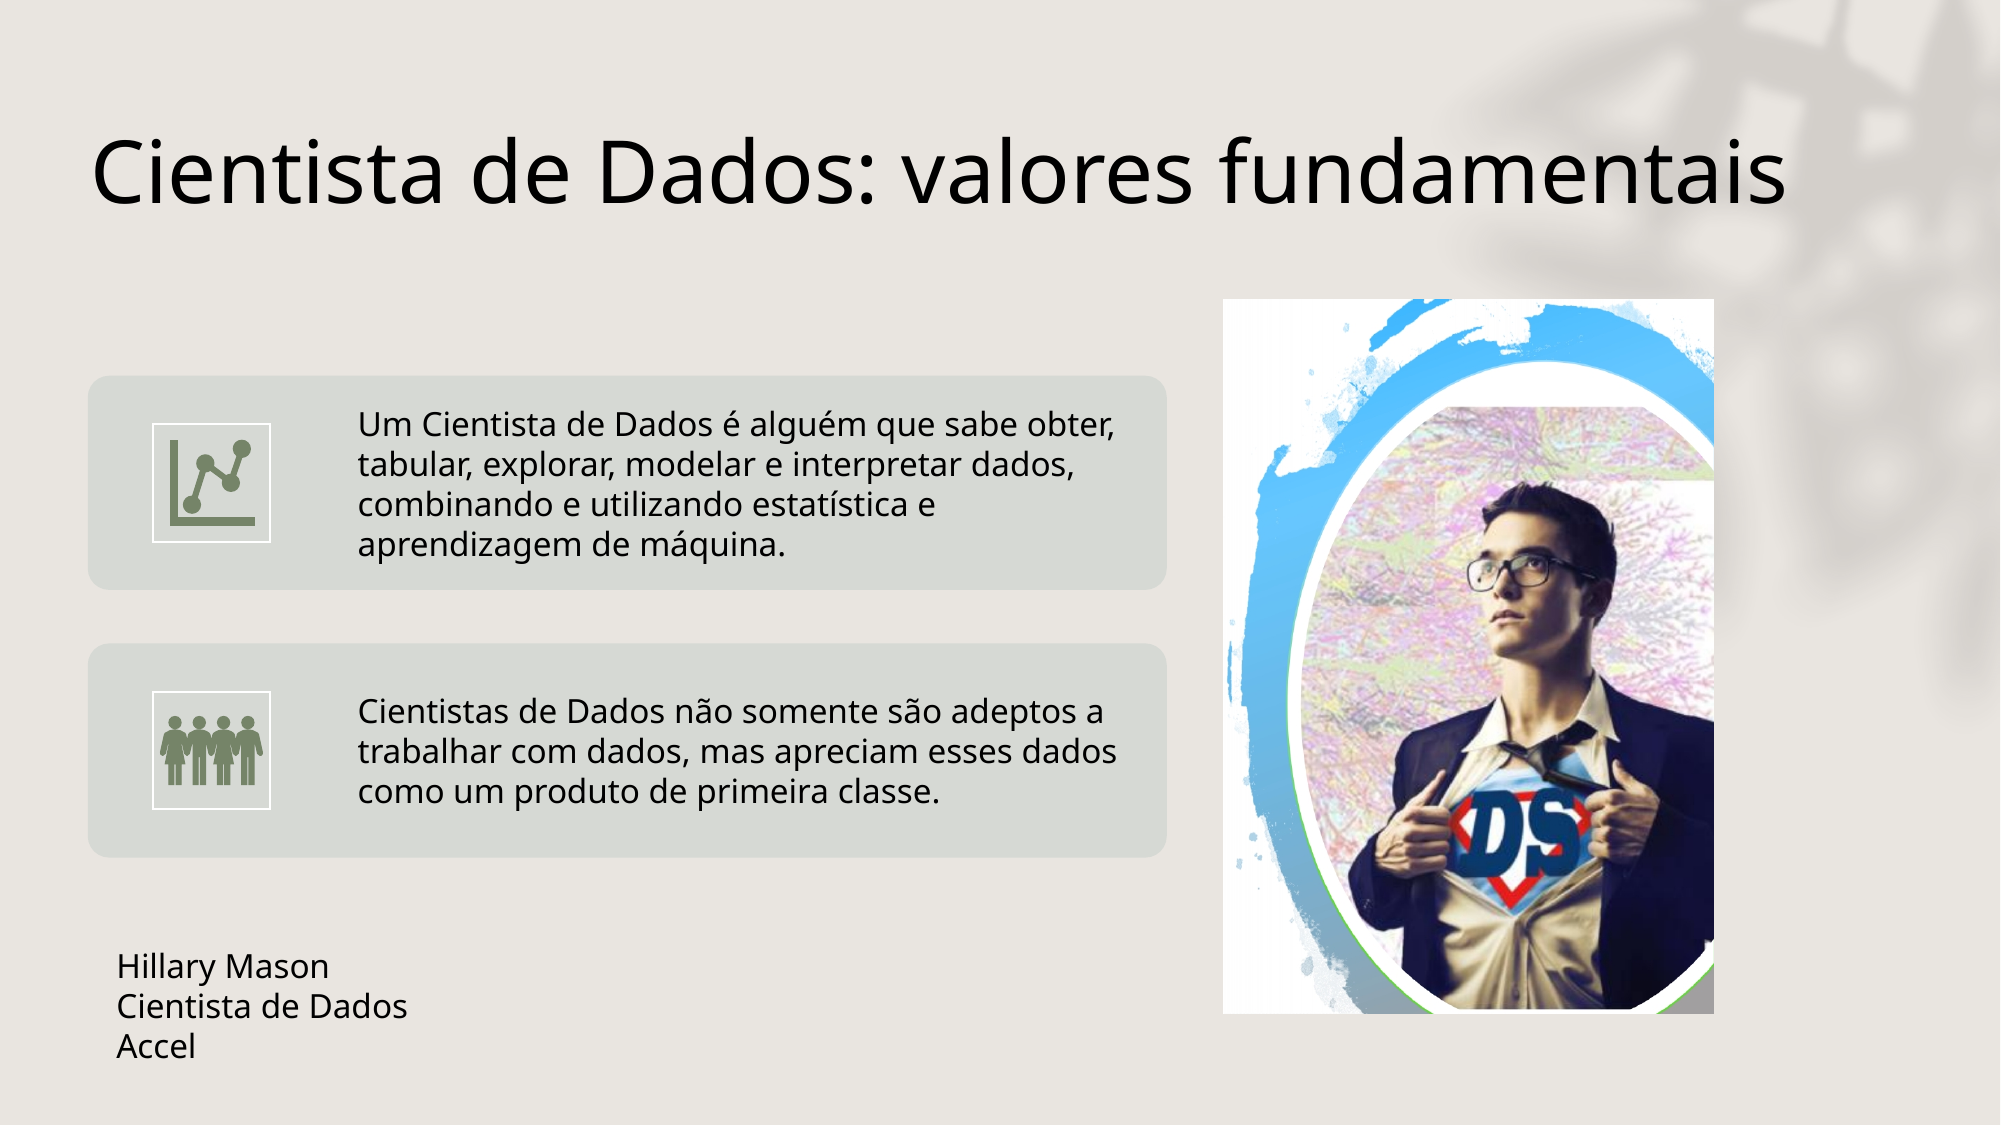

# Cientista de Dados: valores fundamentais
Um Cientista de Dados é alguém que sabe obter, tabular, explorar, modelar e interpretar dados, combinando e utilizando estatística e aprendizagem de máquina.
Cientistas de Dados não somente são adeptos a trabalhar com dados, mas apreciam esses dados como um produto de primeira classe.
Hillary Mason
Cientista de Dados
Accel